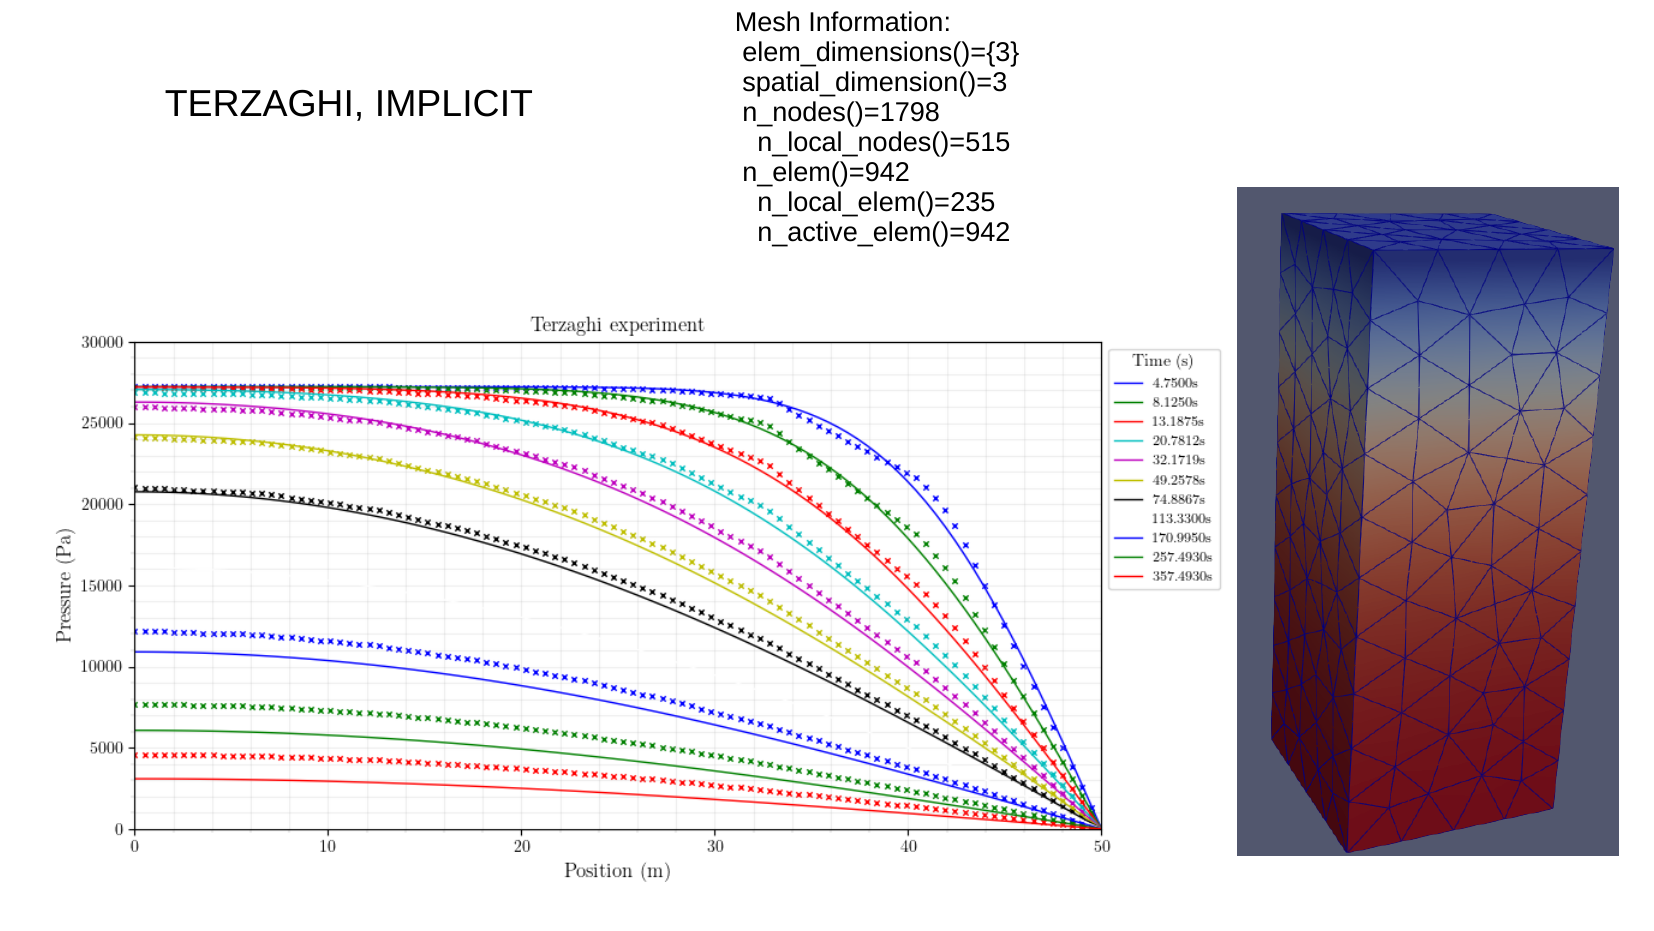

Mesh Information:
 elem_dimensions()={3}
 spatial_dimension()=3
 n_nodes()=1798
 n_local_nodes()=515
 n_elem()=942
 n_local_elem()=235
 n_active_elem()=942
TERZAGHI, IMPLICIT